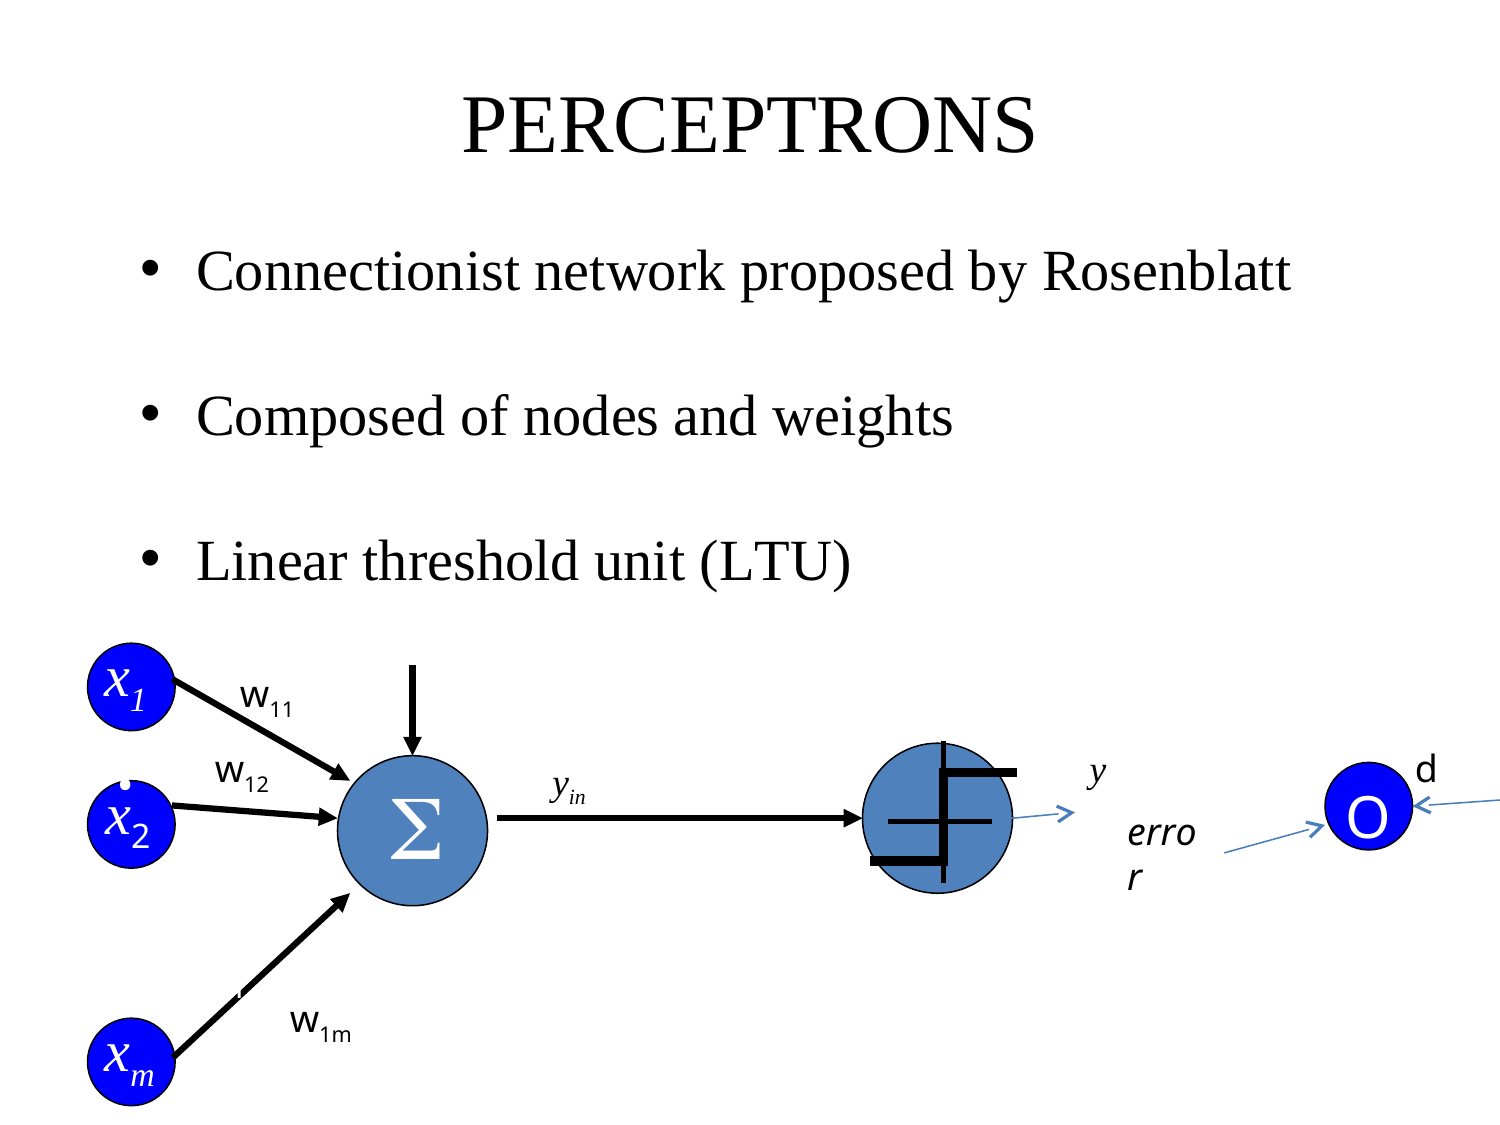

# PERCEPTRONS
Connectionist network proposed by Rosenblatt
Composed of nodes and weights
Linear threshold unit (LTU)
x1
w1
w0
w2
.

x2
 O
 wi xi
i=0
wn
{
xm
w11
w12
y
d
yin
error
w1m